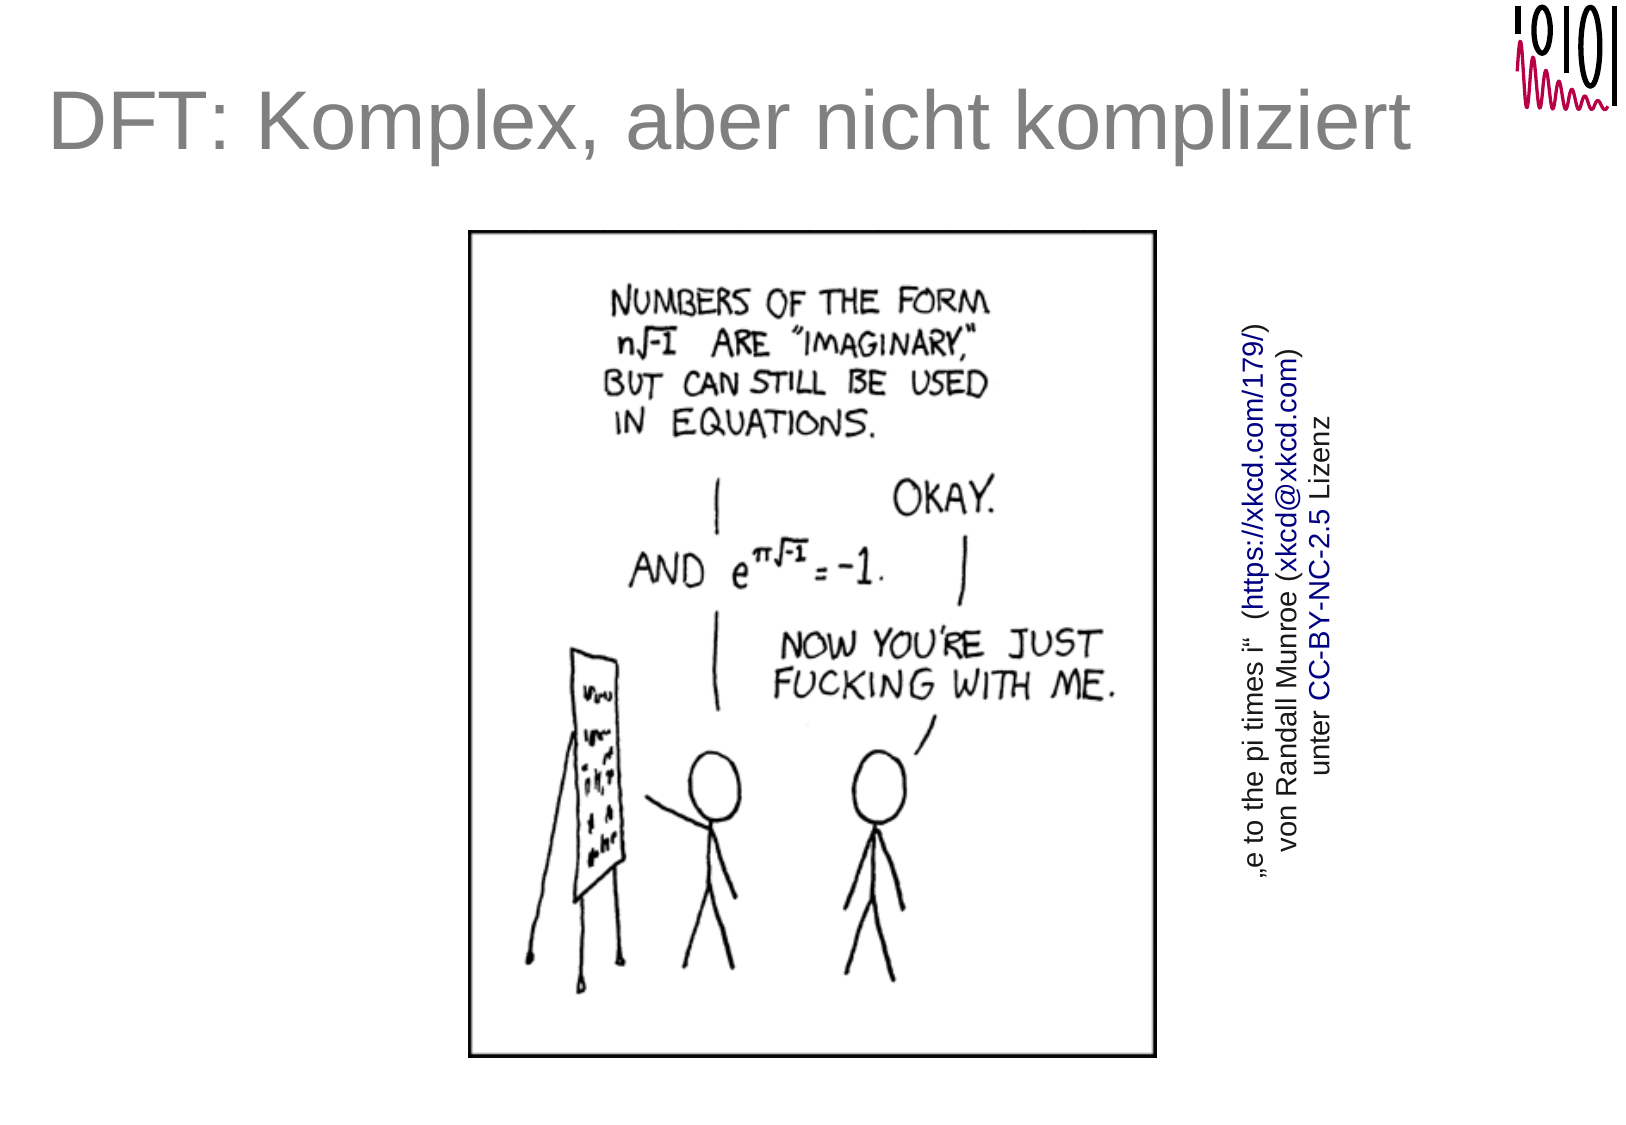

# DFT: Komplex, aber nicht kompliziert
„e to the pi times i“ (https://xkcd.com/179/)
von Randall Munroe (xkcd@xkcd.com)
unter CC-BY-NC-2.5 Lizenz